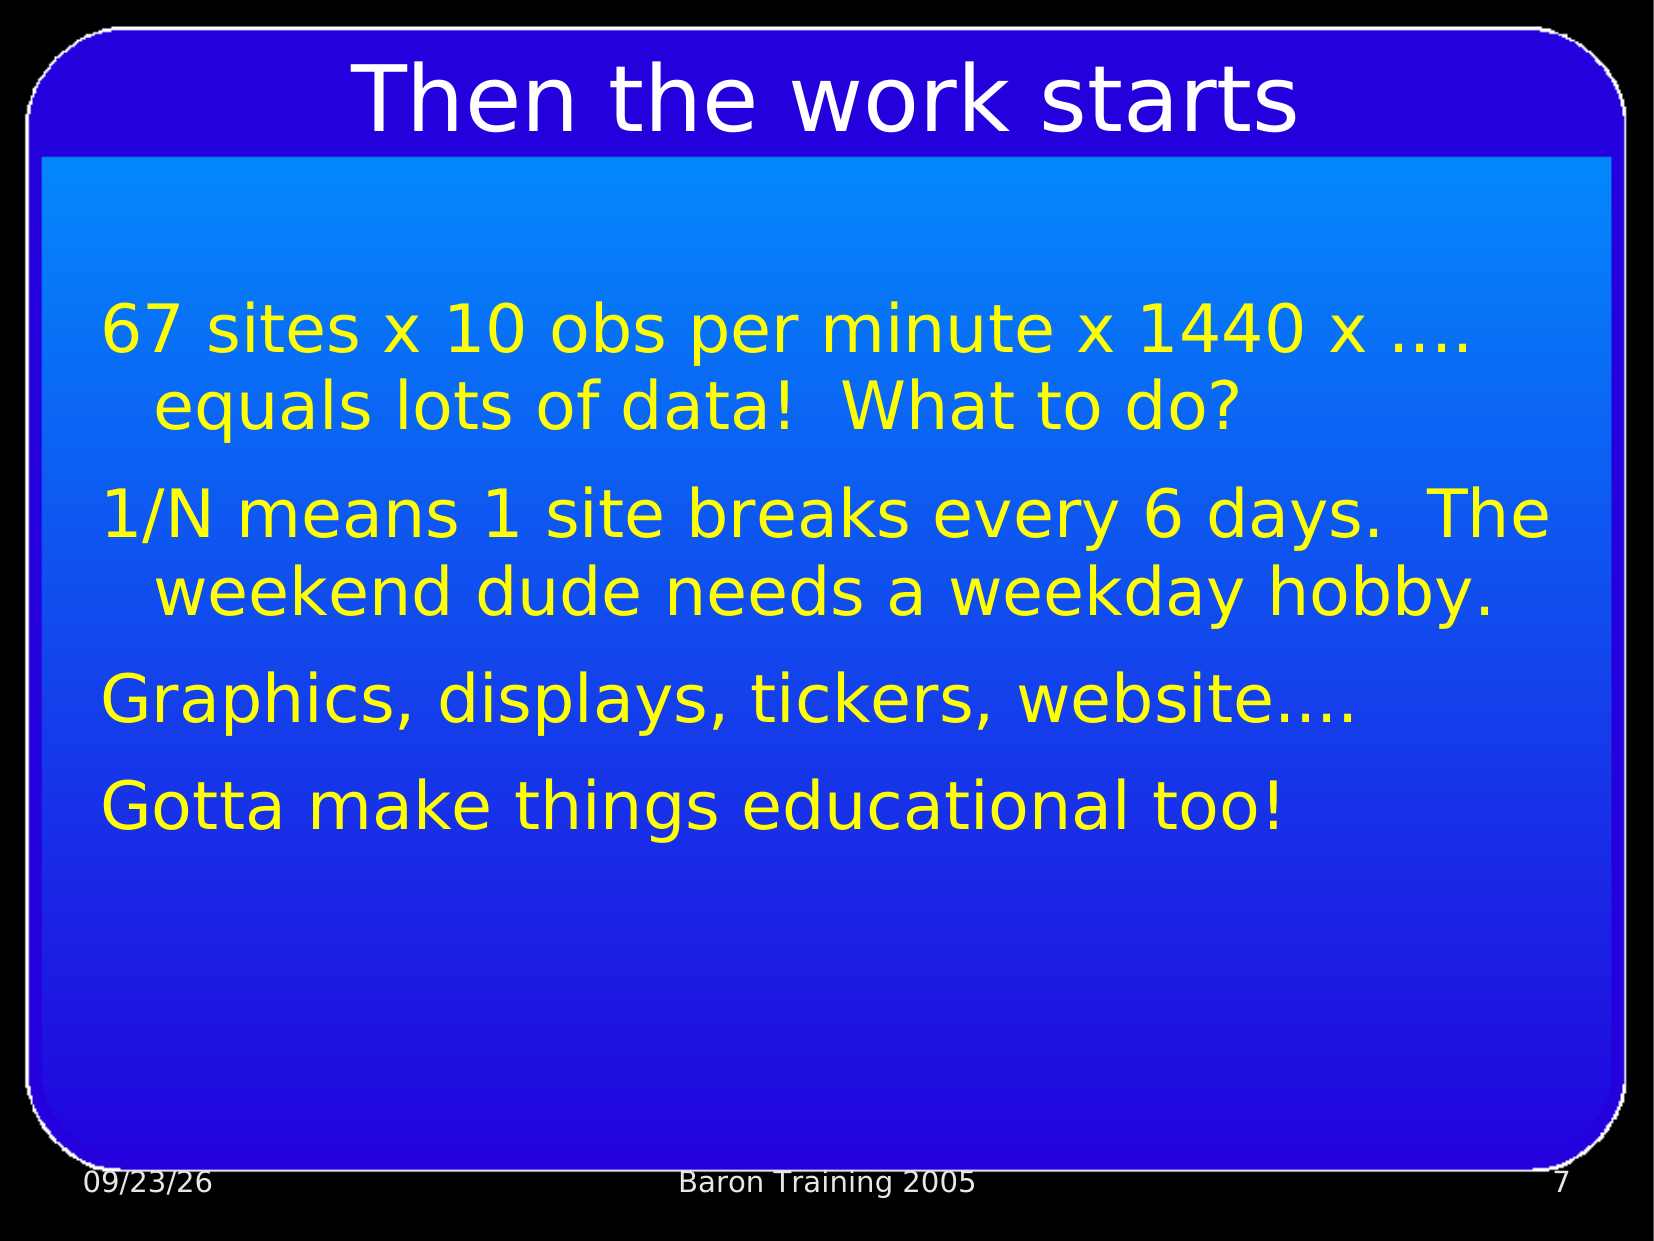

# Then the work starts
67 sites x 10 obs per minute x 1440 x .... equals lots of data! What to do?
1/N means 1 site breaks every 6 days. The weekend dude needs a weekday hobby.
Graphics, displays, tickers, website....
Gotta make things educational too!
Baron Training 2005
7